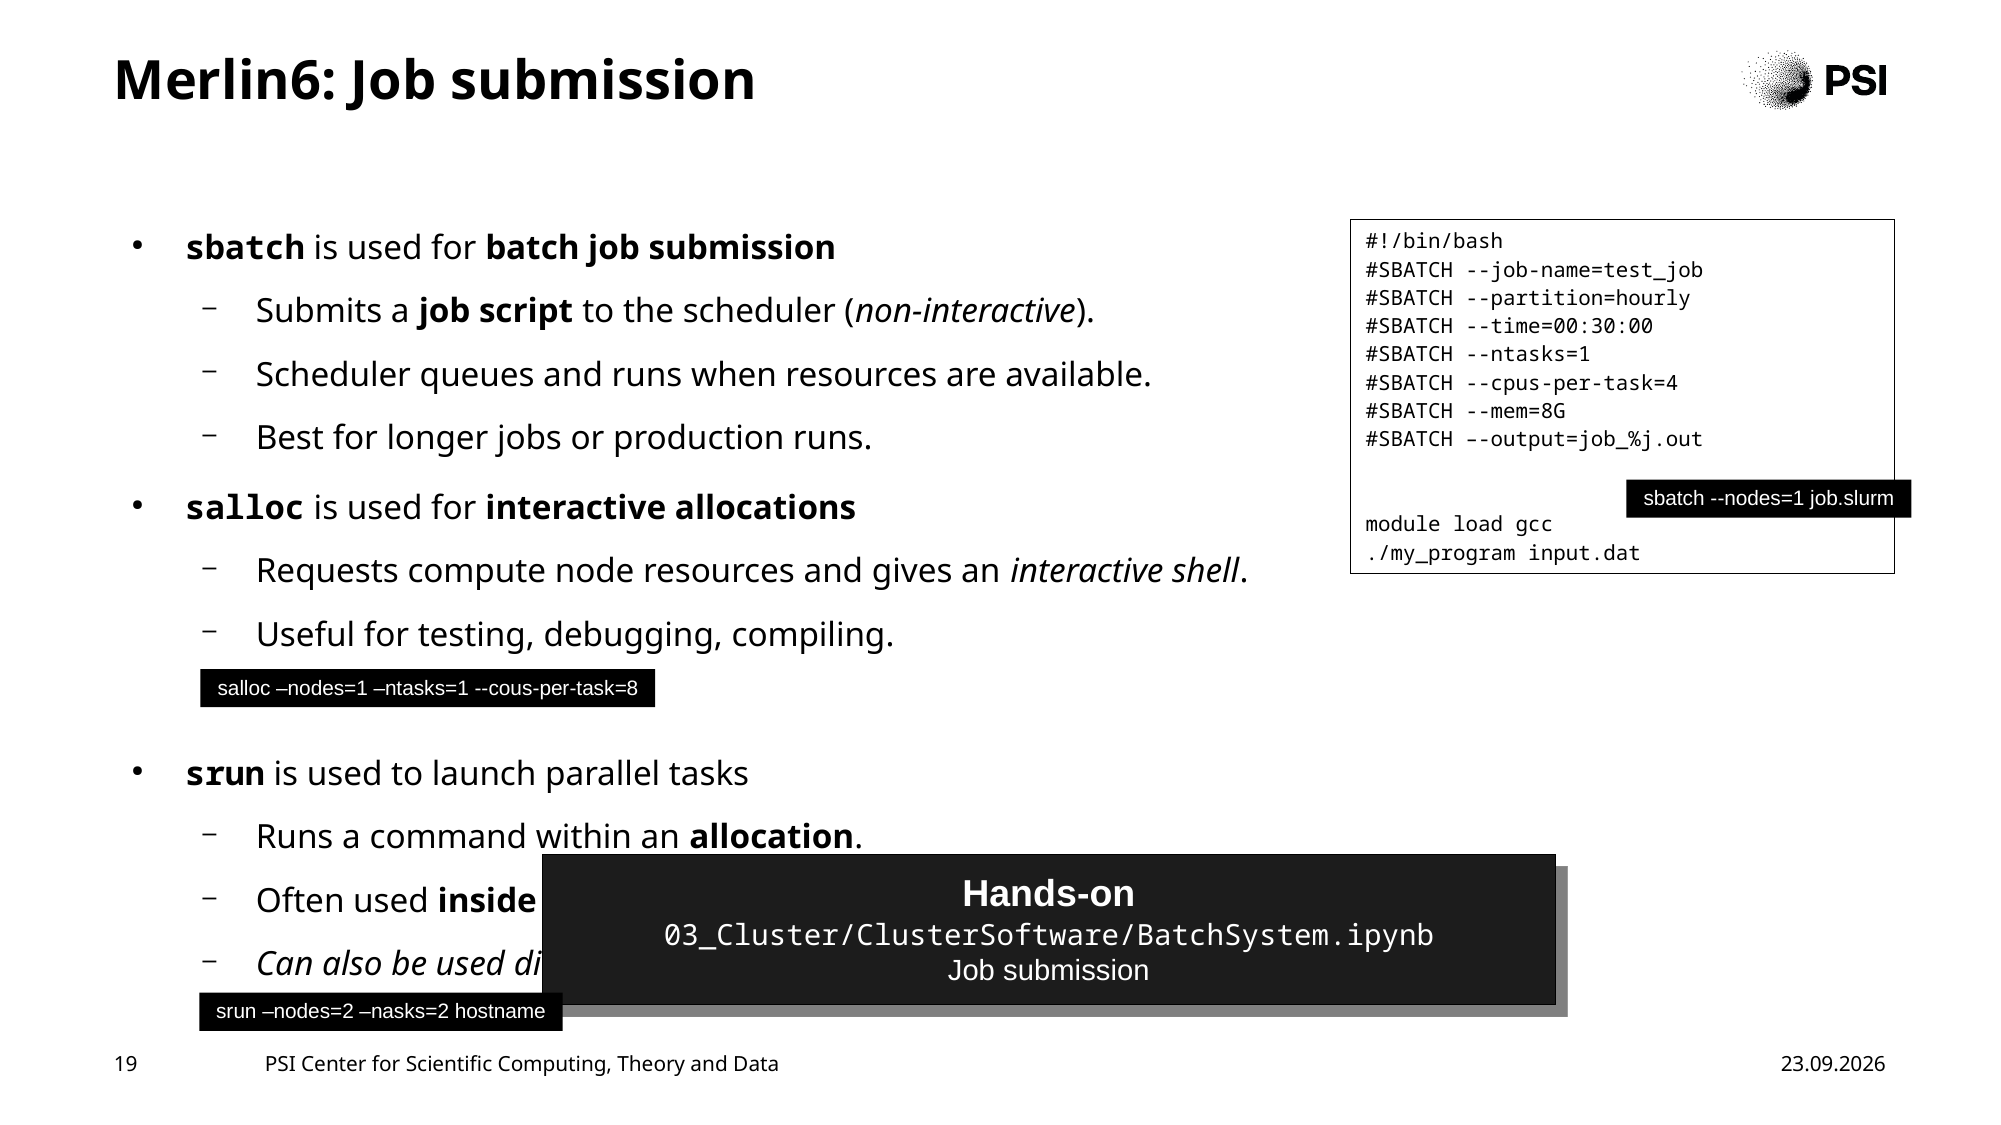

Merlin6: Job submission
#!/bin/bash
#SBATCH --job-name=test_job
#SBATCH --partition=hourly
#SBATCH --time=00:30:00
#SBATCH --ntasks=1
#SBATCH --cpus-per-task=4
#SBATCH --mem=8G
#SBATCH –-output=job_%j.out
module load gcc
./my_program input.dat
# sbatch is used for batch job submission
Submits a job script to the scheduler (non-interactive).
Scheduler queues and runs when resources are available.
Best for longer jobs or production runs.
salloc is used for interactive allocations
Requests compute node resources and gives an interactive shell.
Useful for testing, debugging, compiling.
srun is used to launch parallel tasks
Runs a command within an allocation.
Often used inside sbatch scripts.
Can also be used directly (with implicit allocation).
sbatch --nodes=1 job.slurm
salloc –nodes=1 –ntasks=1 --cous-per-task=8
Hands-on
03_Cluster/ClusterSoftware/BatchSystem.ipynb
Job submission
srun –nodes=2 –nasks=2 hostname
19
PSI Center for Scientific Computing, Theory and Data